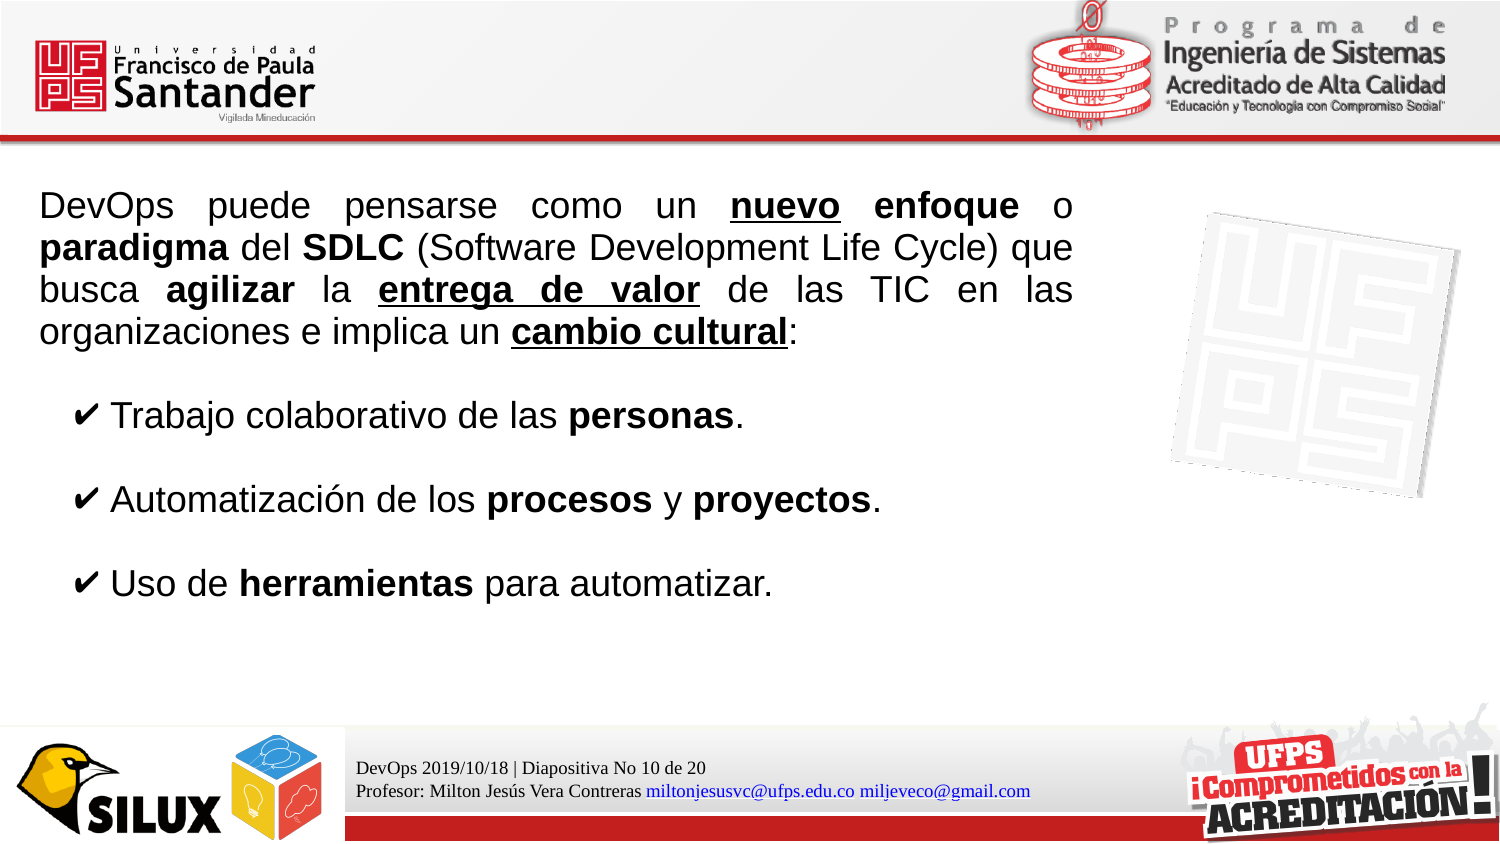

DevOps puede pensarse como un nuevo enfoque o paradigma del SDLC (Software Development Life Cycle) que busca agilizar la entrega de valor de las TIC en las organizaciones e implica un cambio cultural:
Trabajo colaborativo de las personas.
Automatización de los procesos y proyectos.
Uso de herramientas para automatizar.